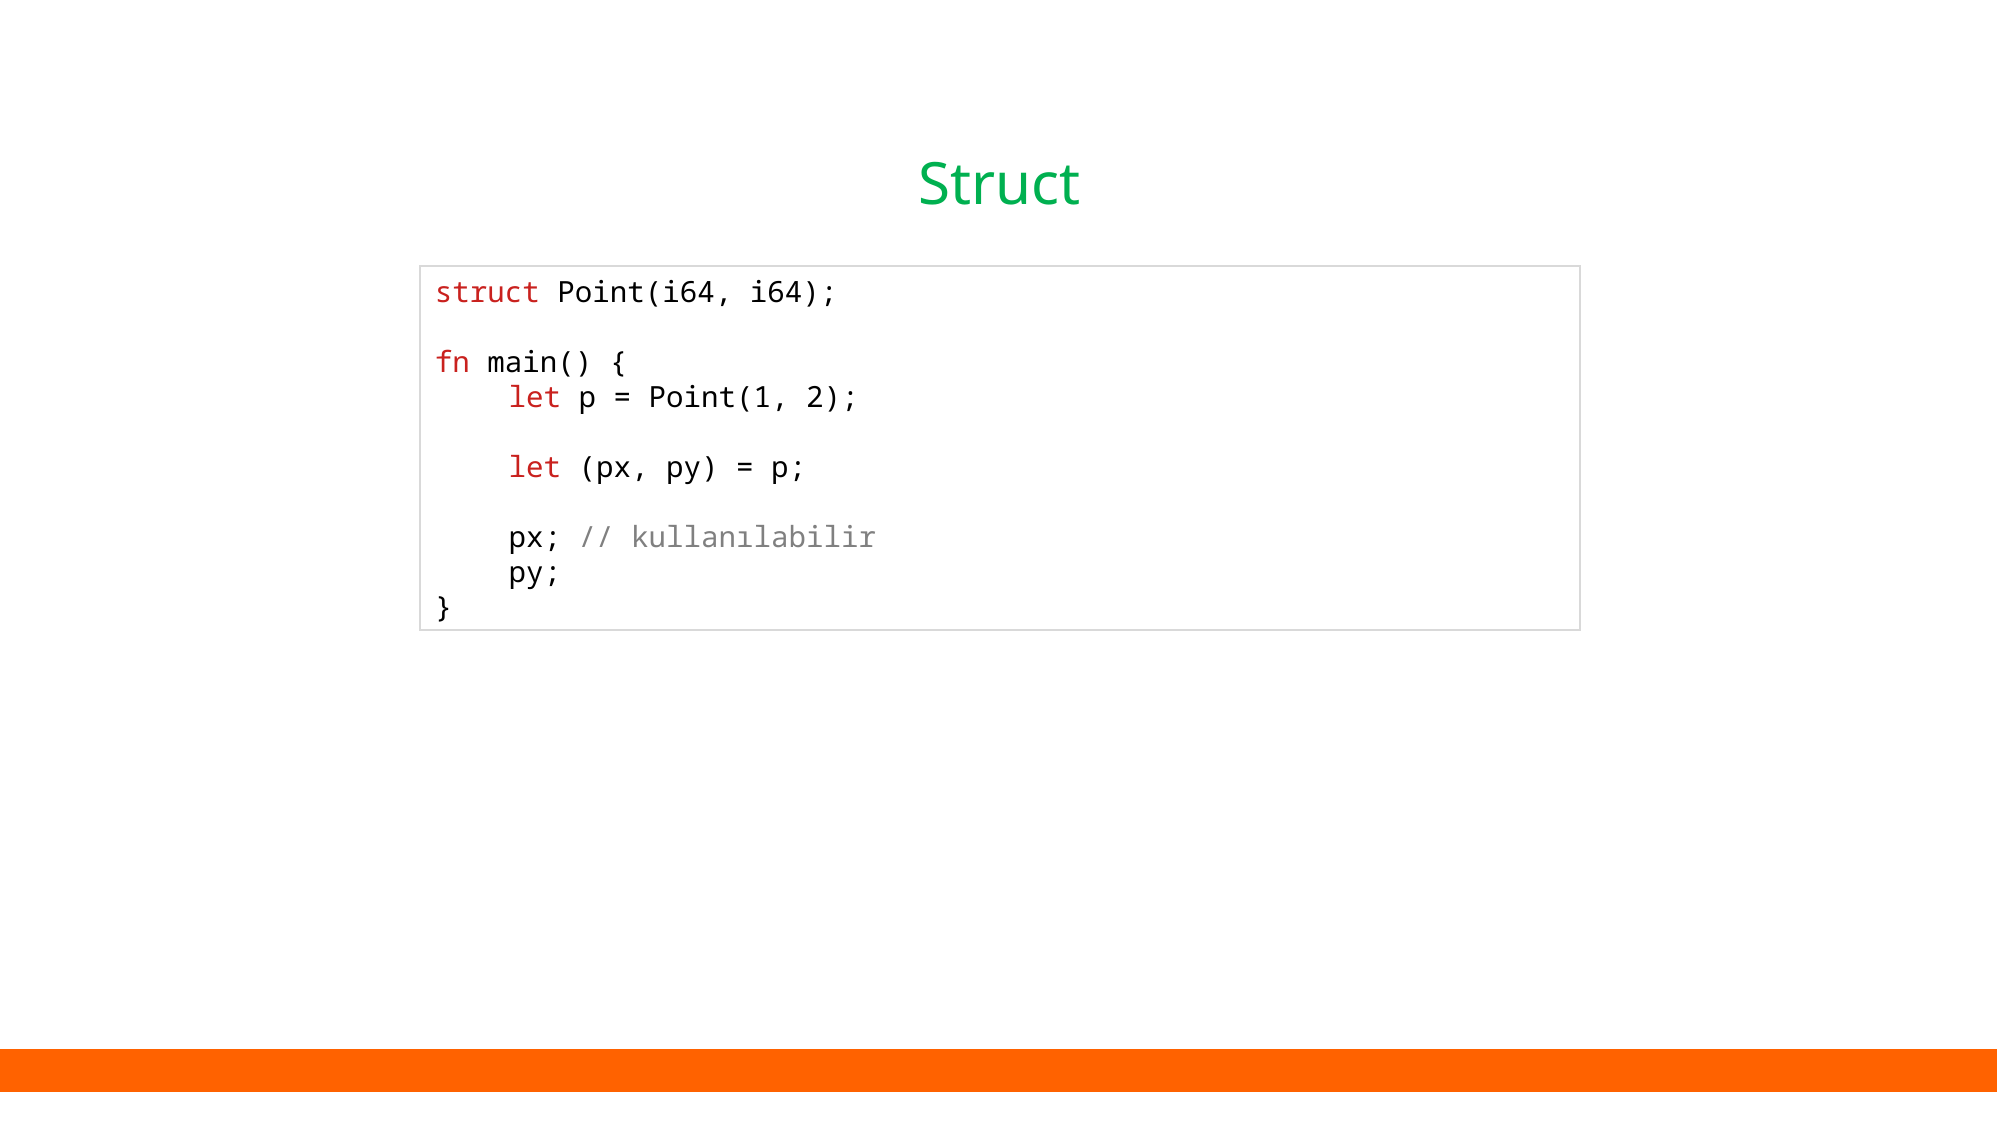

# Struct
struct Point(i64, i64);
fn main() {
	let p = Point(1, 2);
	let (px, py) = p;
	px; // kullanılabilir
	py;
}